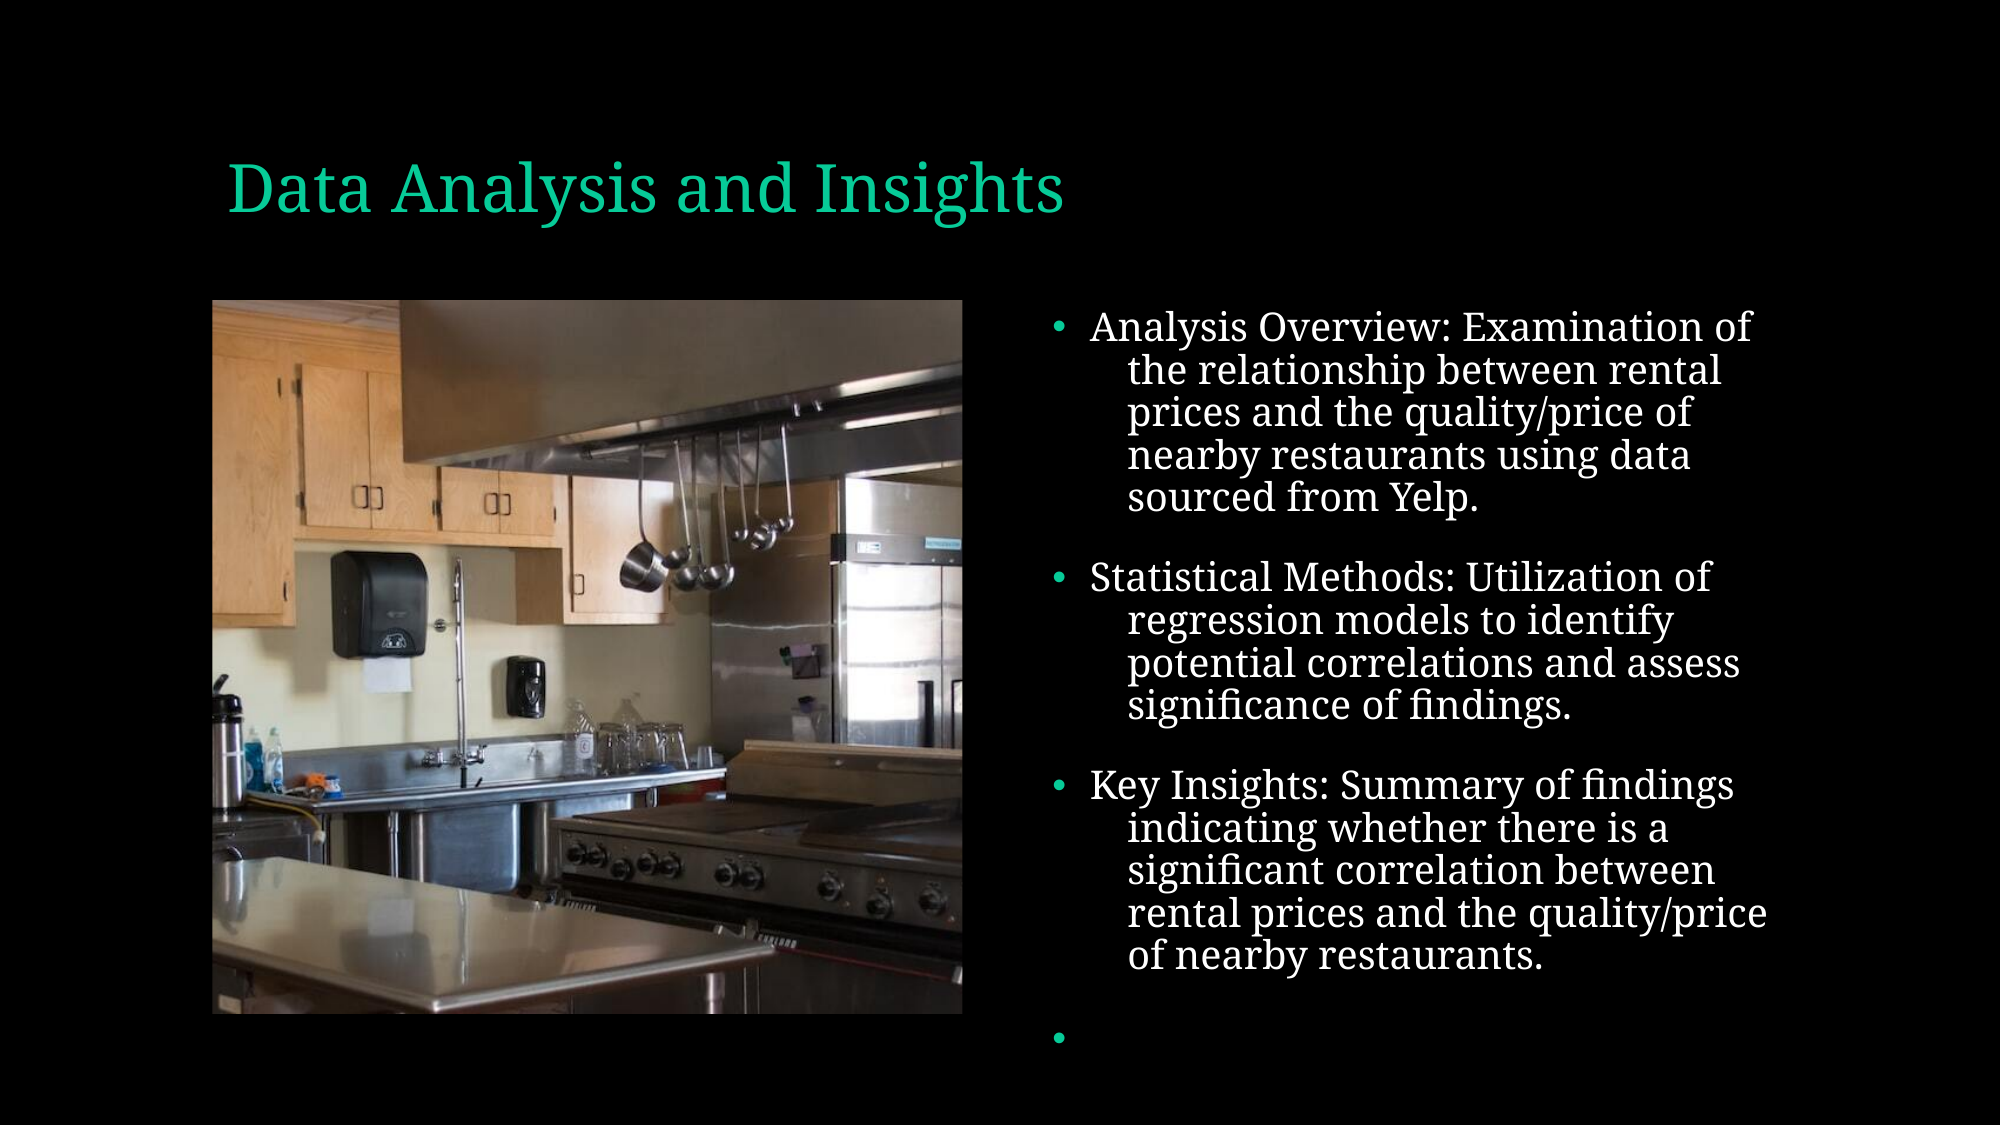

# Data Analysis and Insights
Analysis Overview: Examination of the relationship between rental prices and the quality/price of nearby restaurants using data sourced from Yelp.
Statistical Methods: Utilization of regression models to identify potential correlations and assess significance of findings.
Key Insights: Summary of findings indicating whether there is a significant correlation between rental prices and the quality/price of nearby restaurants.